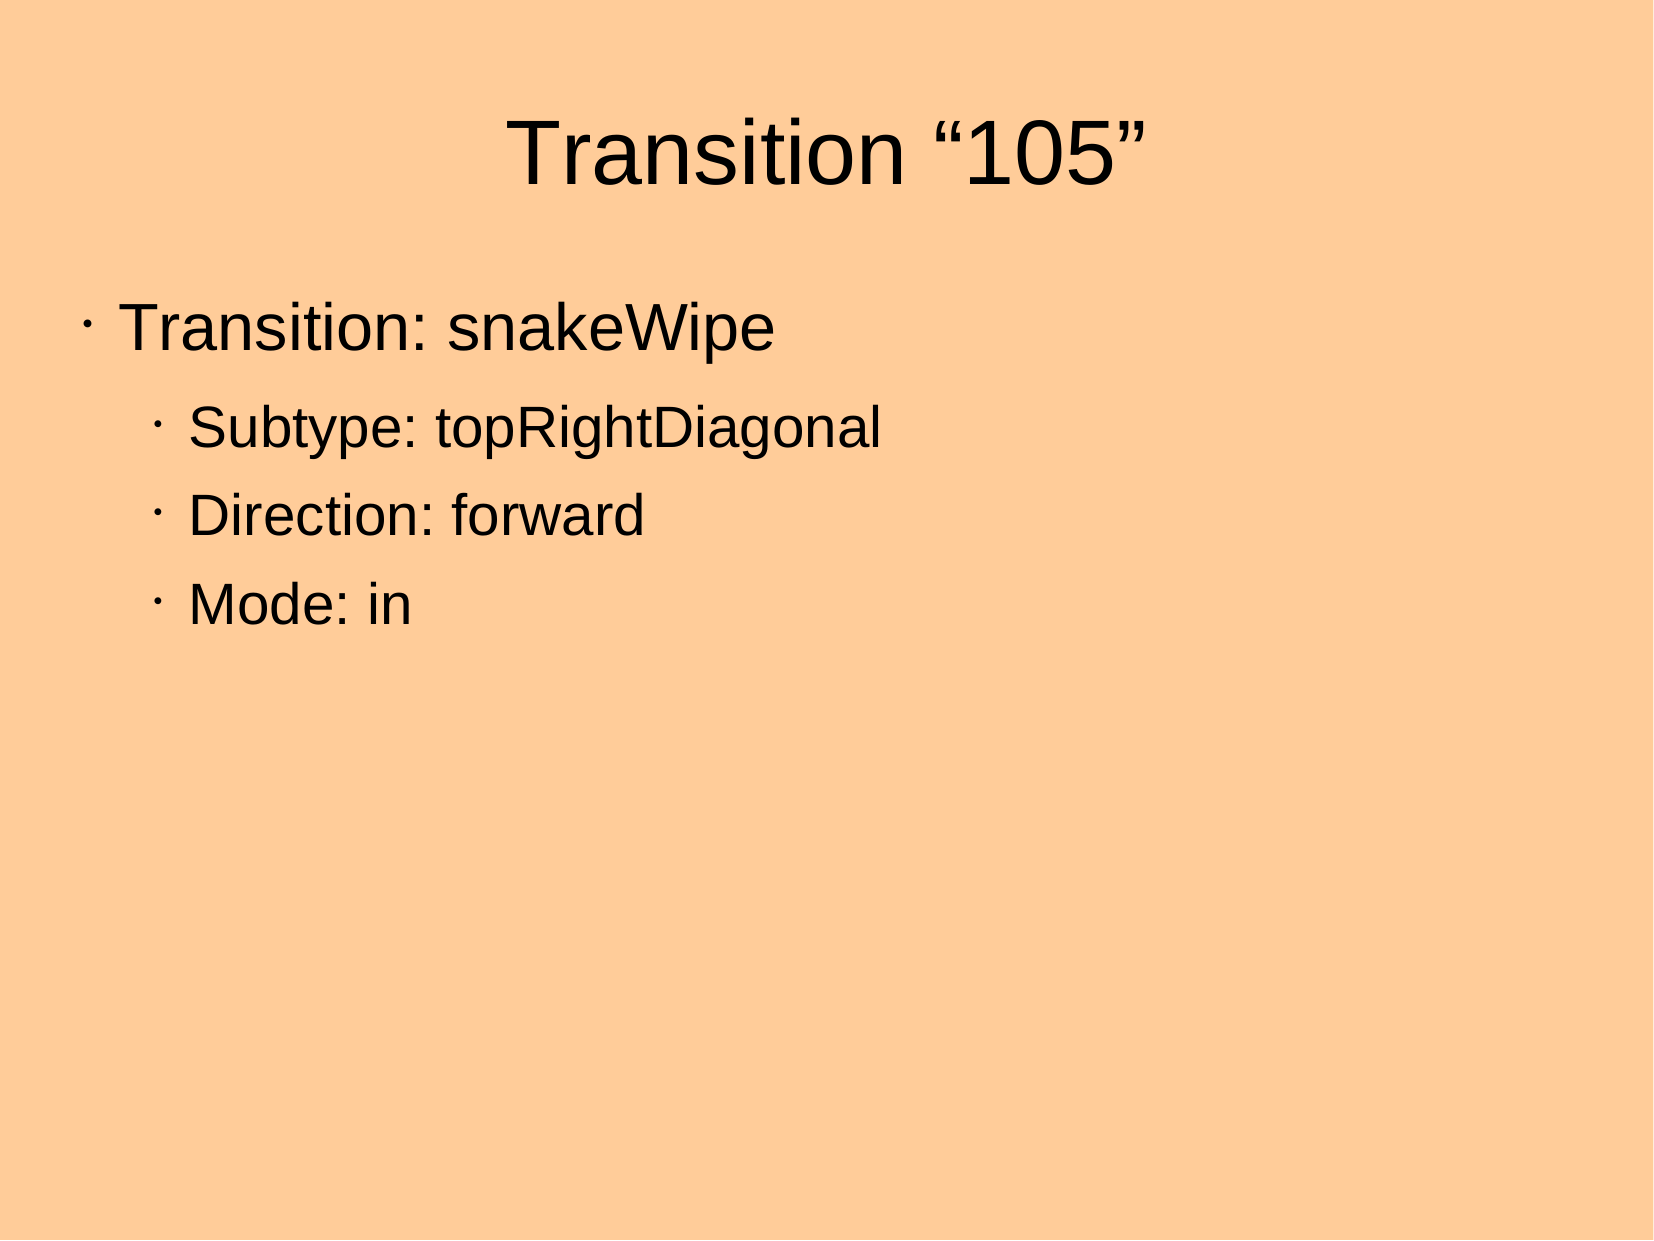

# Transition “105”
Transition: snakeWipe
Subtype: topRightDiagonal
Direction: forward
Mode: in